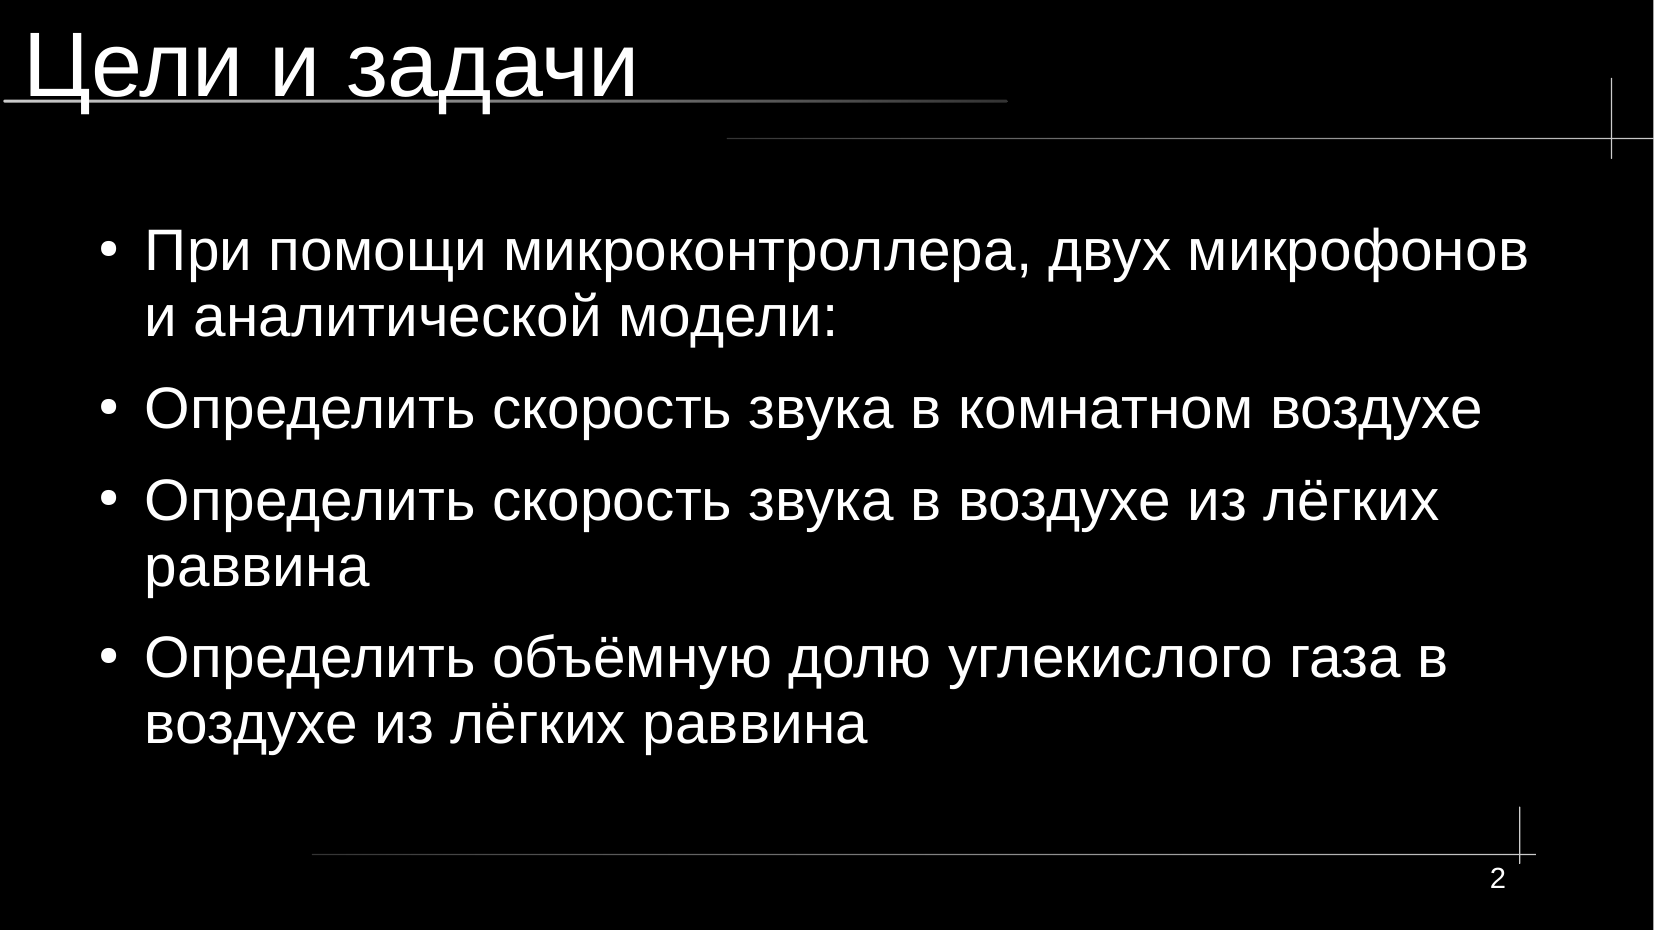

# Цели и задачи
При помощи микроконтроллера, двух микрофонов и аналитической модели:
Определить скорость звука в комнатном воздухе
Определить скорость звука в воздухе из лёгких раввина
Определить объёмную долю углекислого газа в воздухе из лёгких раввина
2